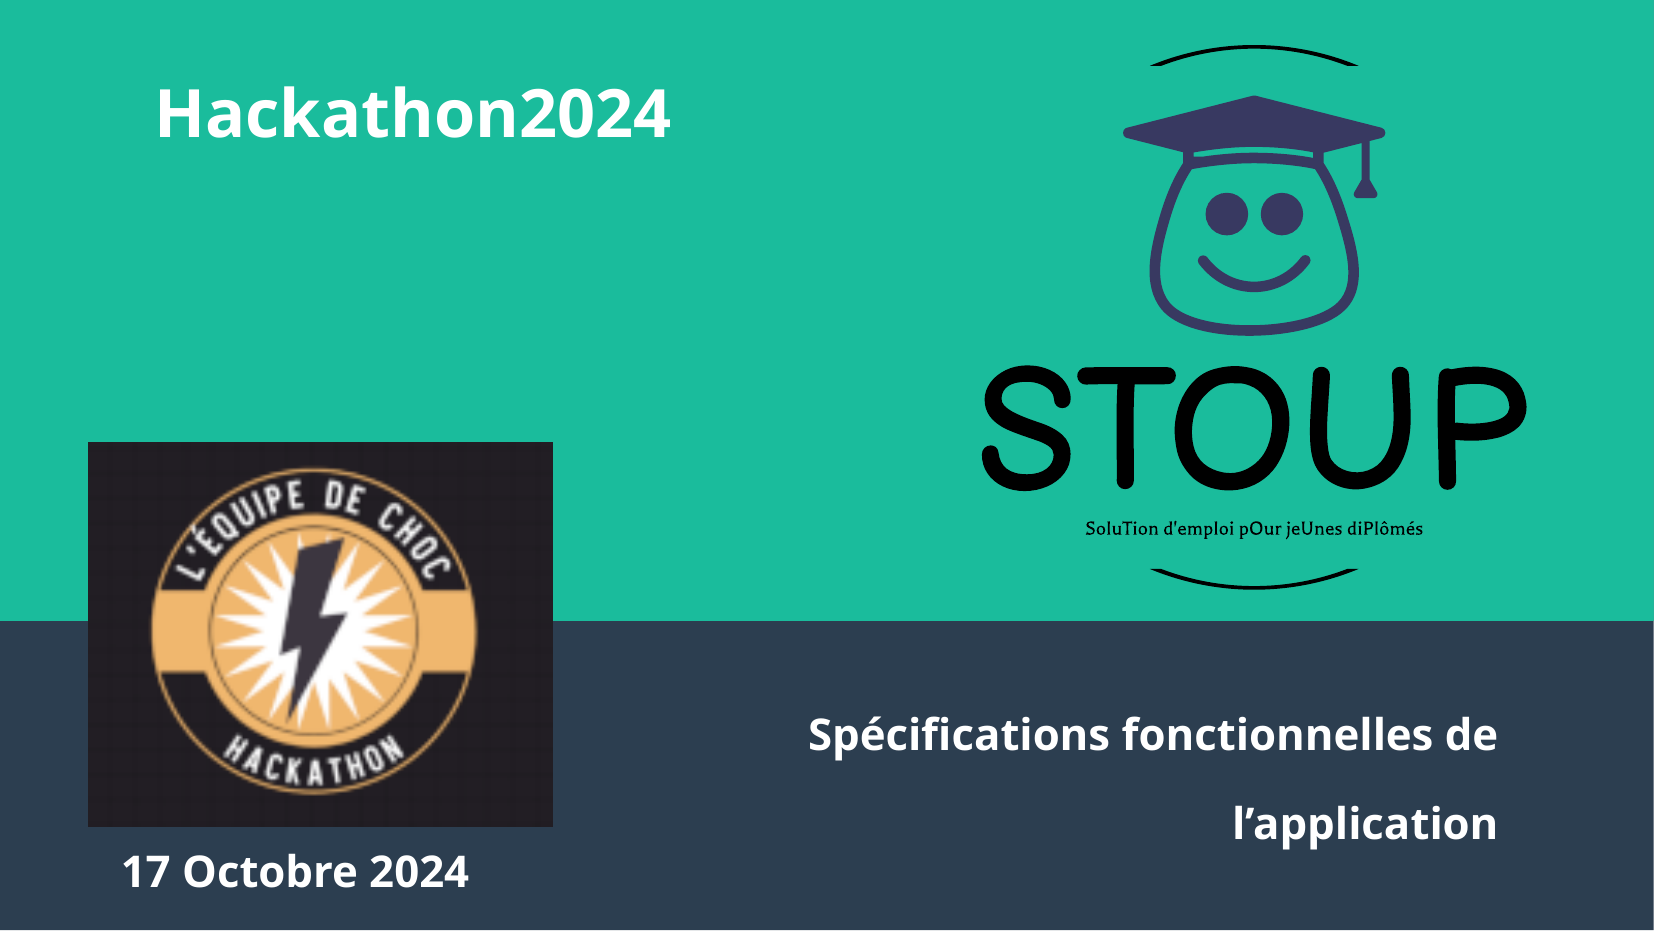

# Hackathon2024
Spécifications fonctionnelles de l’application
17 Octobre 2024